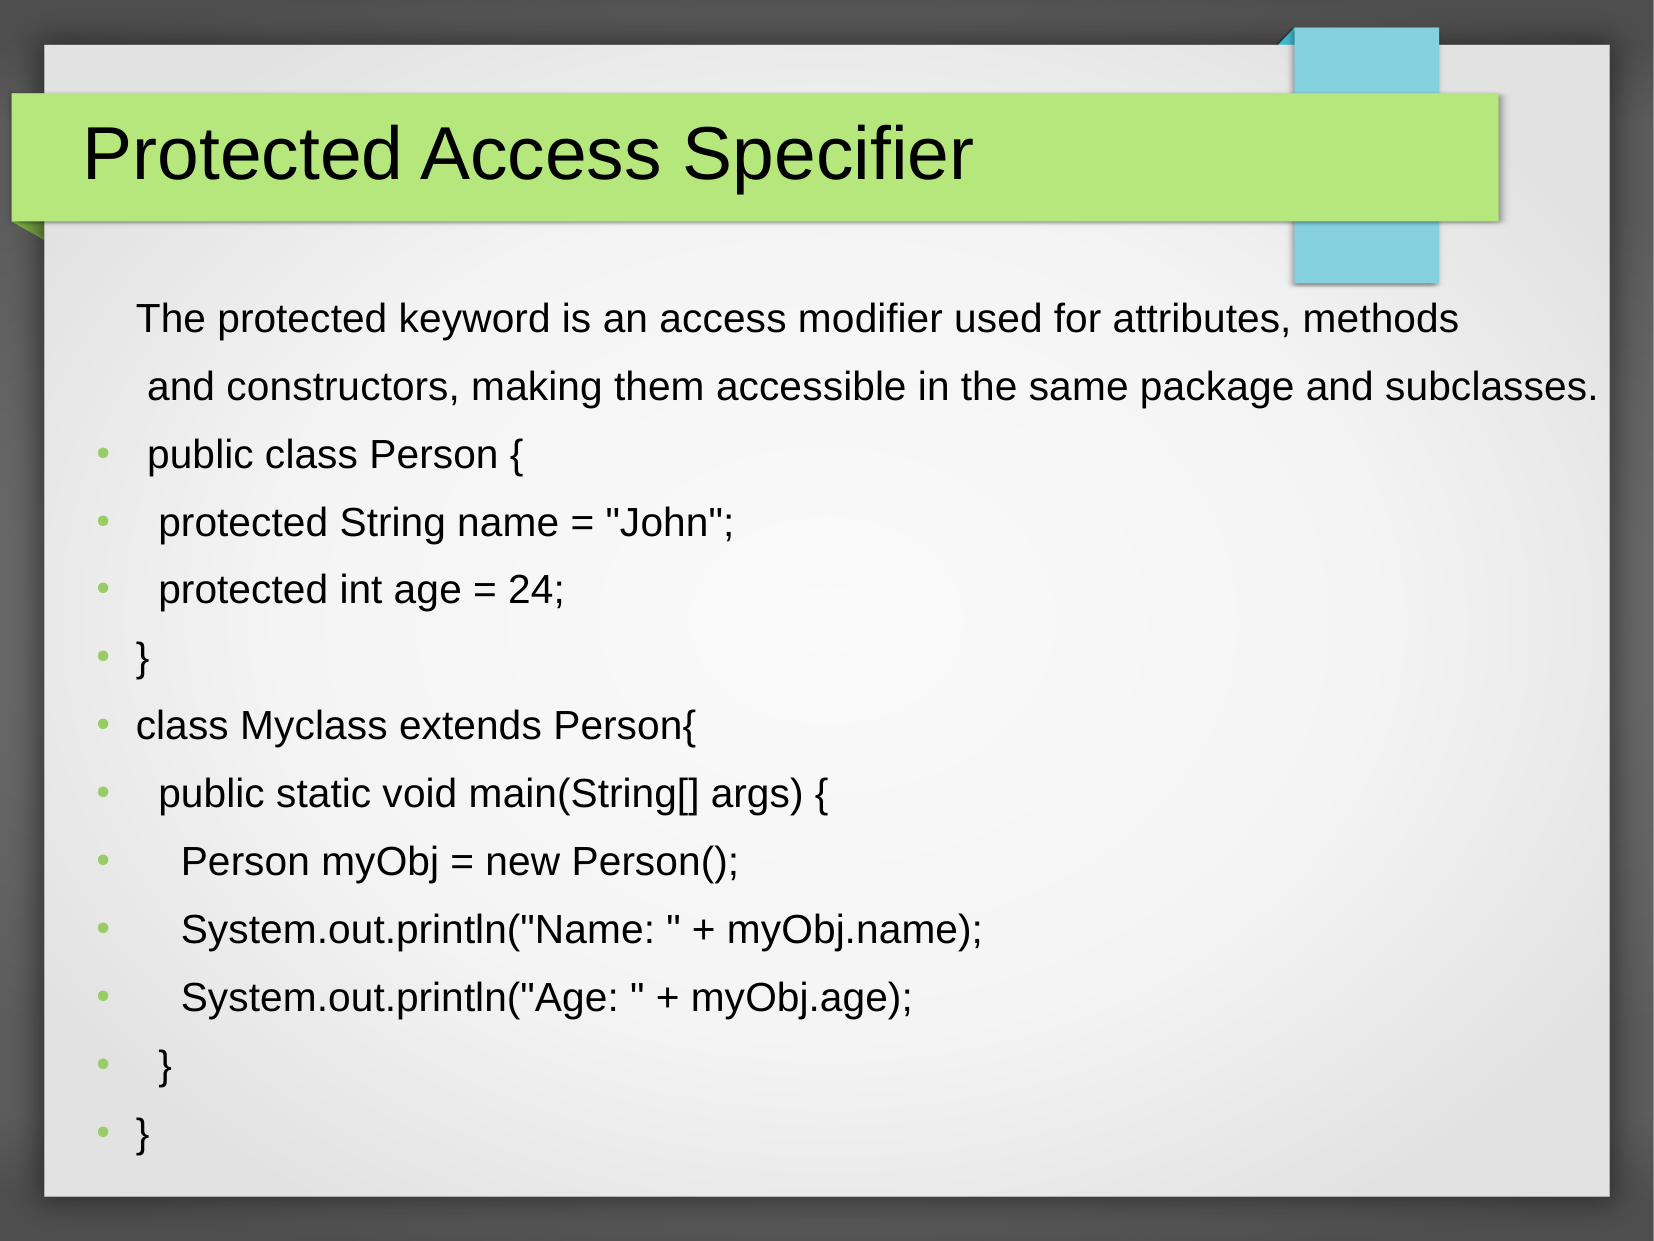

# Protected Access Specifier
The protected keyword is an access modifier used for attributes, methods
 and constructors, making them accessible in the same package and subclasses.
 public class Person {
 protected String name = "John";
 protected int age = 24;
}
class Myclass extends Person{
 public static void main(String[] args) {
 Person myObj = new Person();
 System.out.println("Name: " + myObj.name);
 System.out.println("Age: " + myObj.age);
 }
}